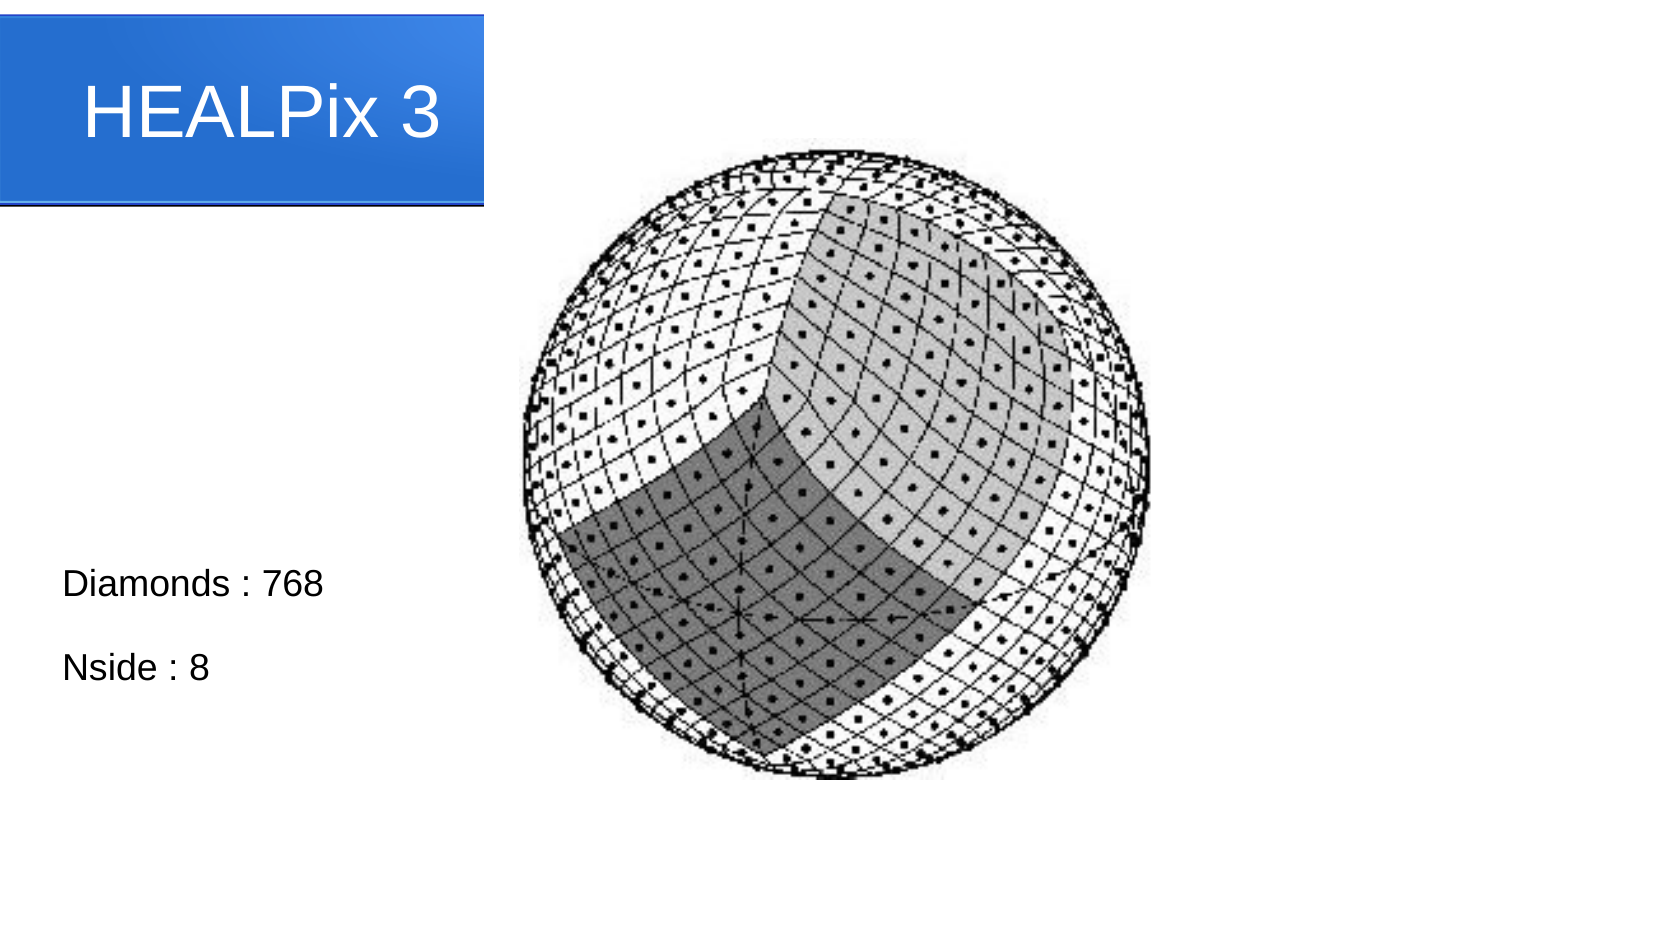

# HEALPix 3
Diamonds : 768
Nside : 8